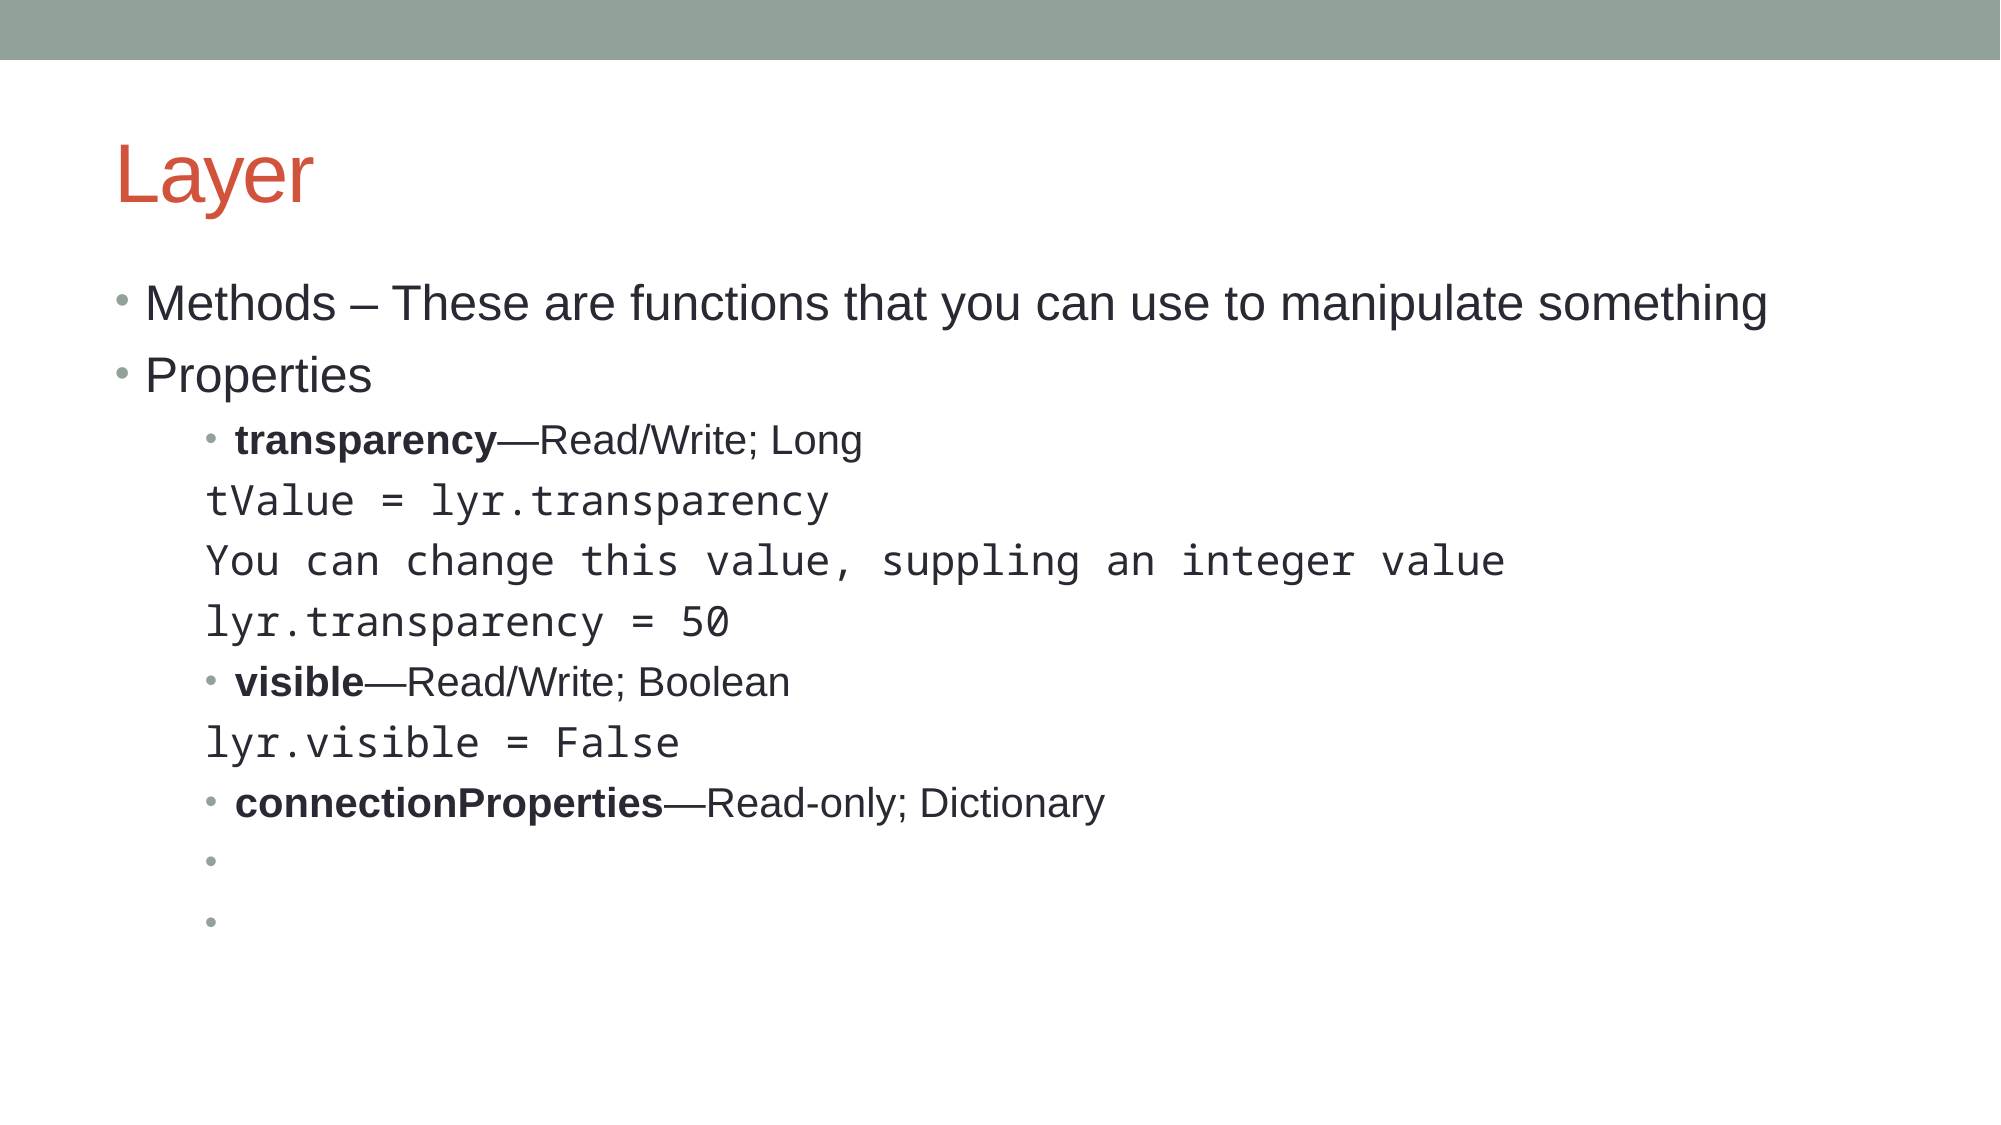

# Layer
Methods – These are functions that you can use to manipulate something
Properties
transparency—Read/Write; Long
tValue = lyr.transparency
You can change this value, suppling an integer value
lyr.transparency = 50
visible—Read/Write; Boolean
lyr.visible = False
connectionProperties—Read-only; Dictionary